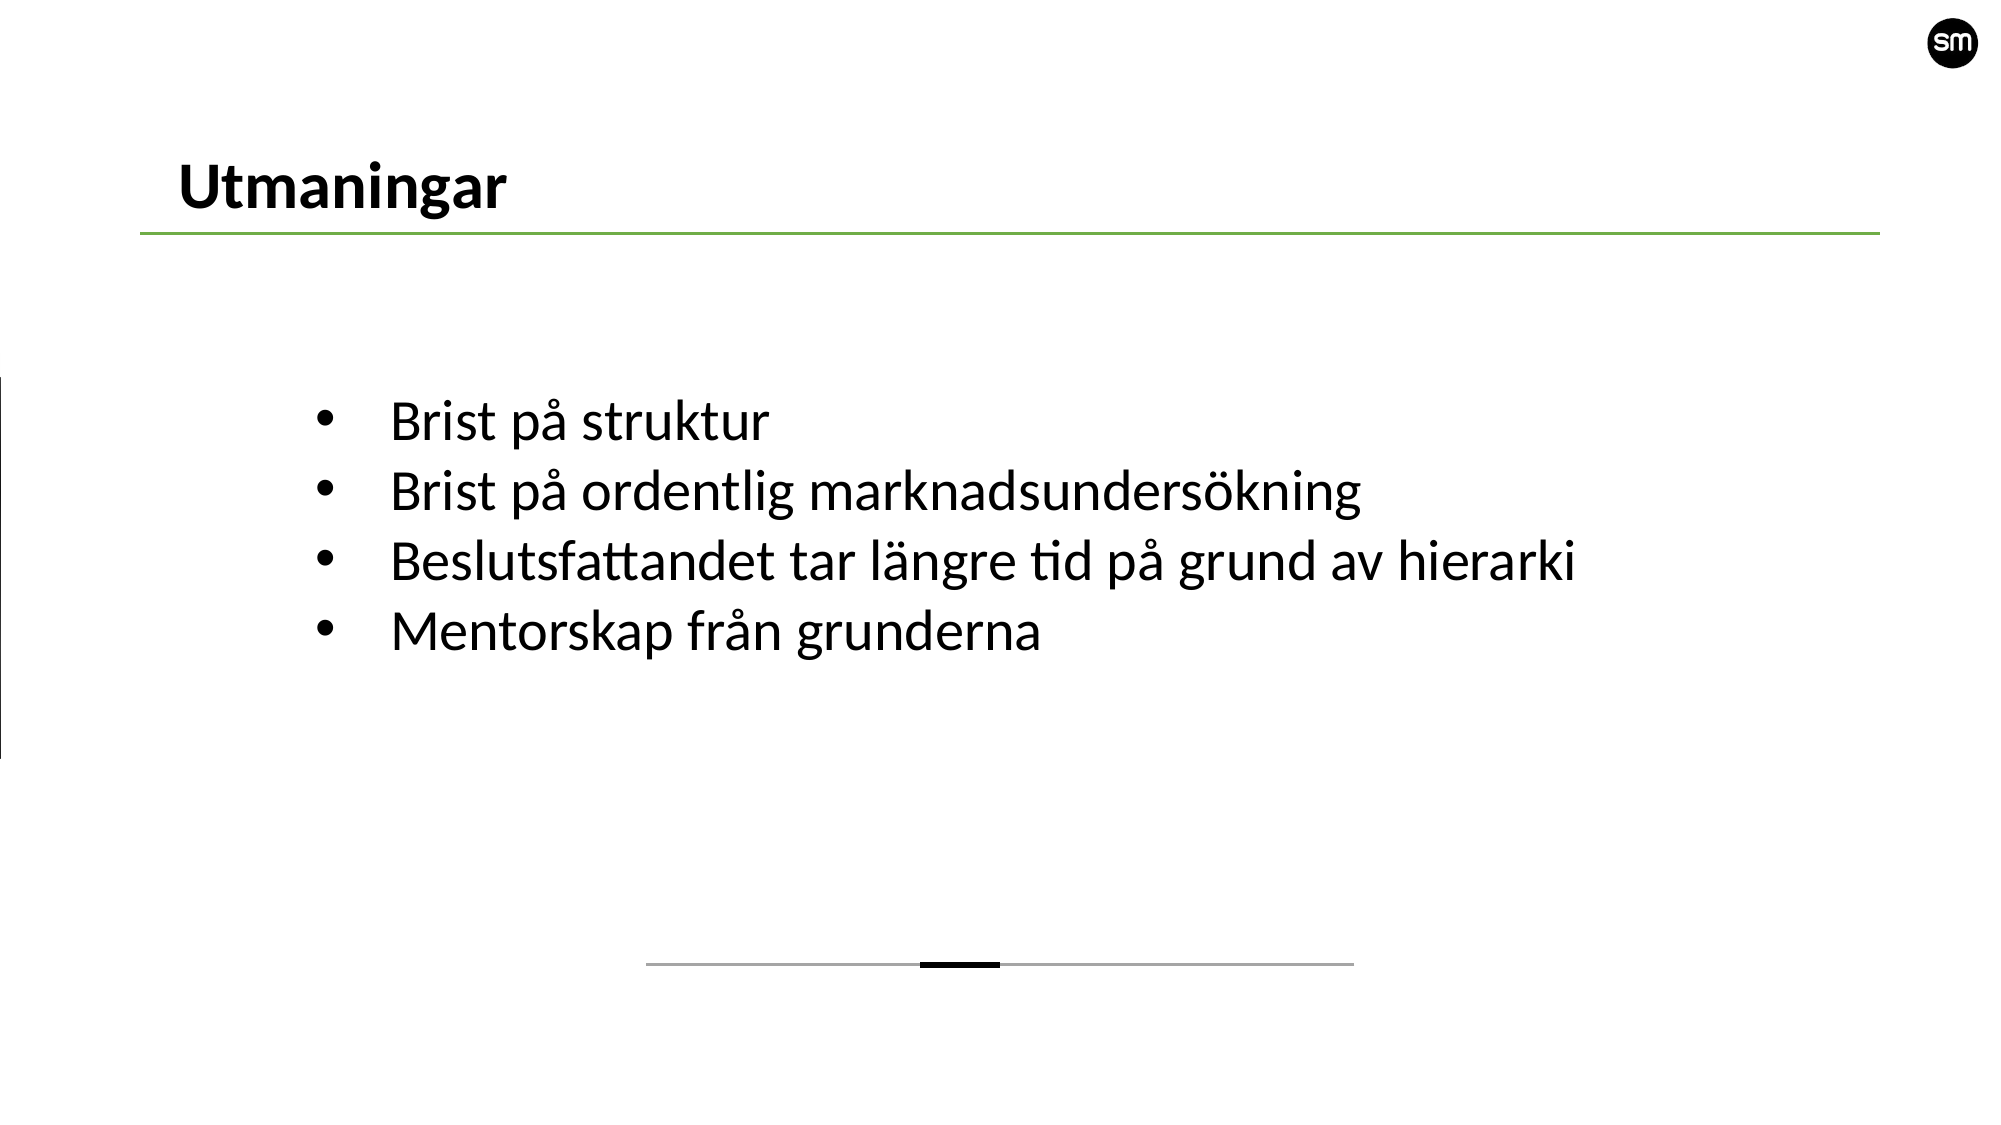

Utmaningar
Designhöjdpunkter
E-handelsmodell
Användargränssnitts designen gjordes för typiska användare i åldern 18 och uppåt med ett focus på äldre kunder
Neutral Design
Intuitiv
Lätt
e-Handel och produktfokus
Brist på struktur
Brist på ordentlig marknadsundersökning
Beslutsfattandet tar längre tid på grund av hierarki
Mentorskap från grunderna